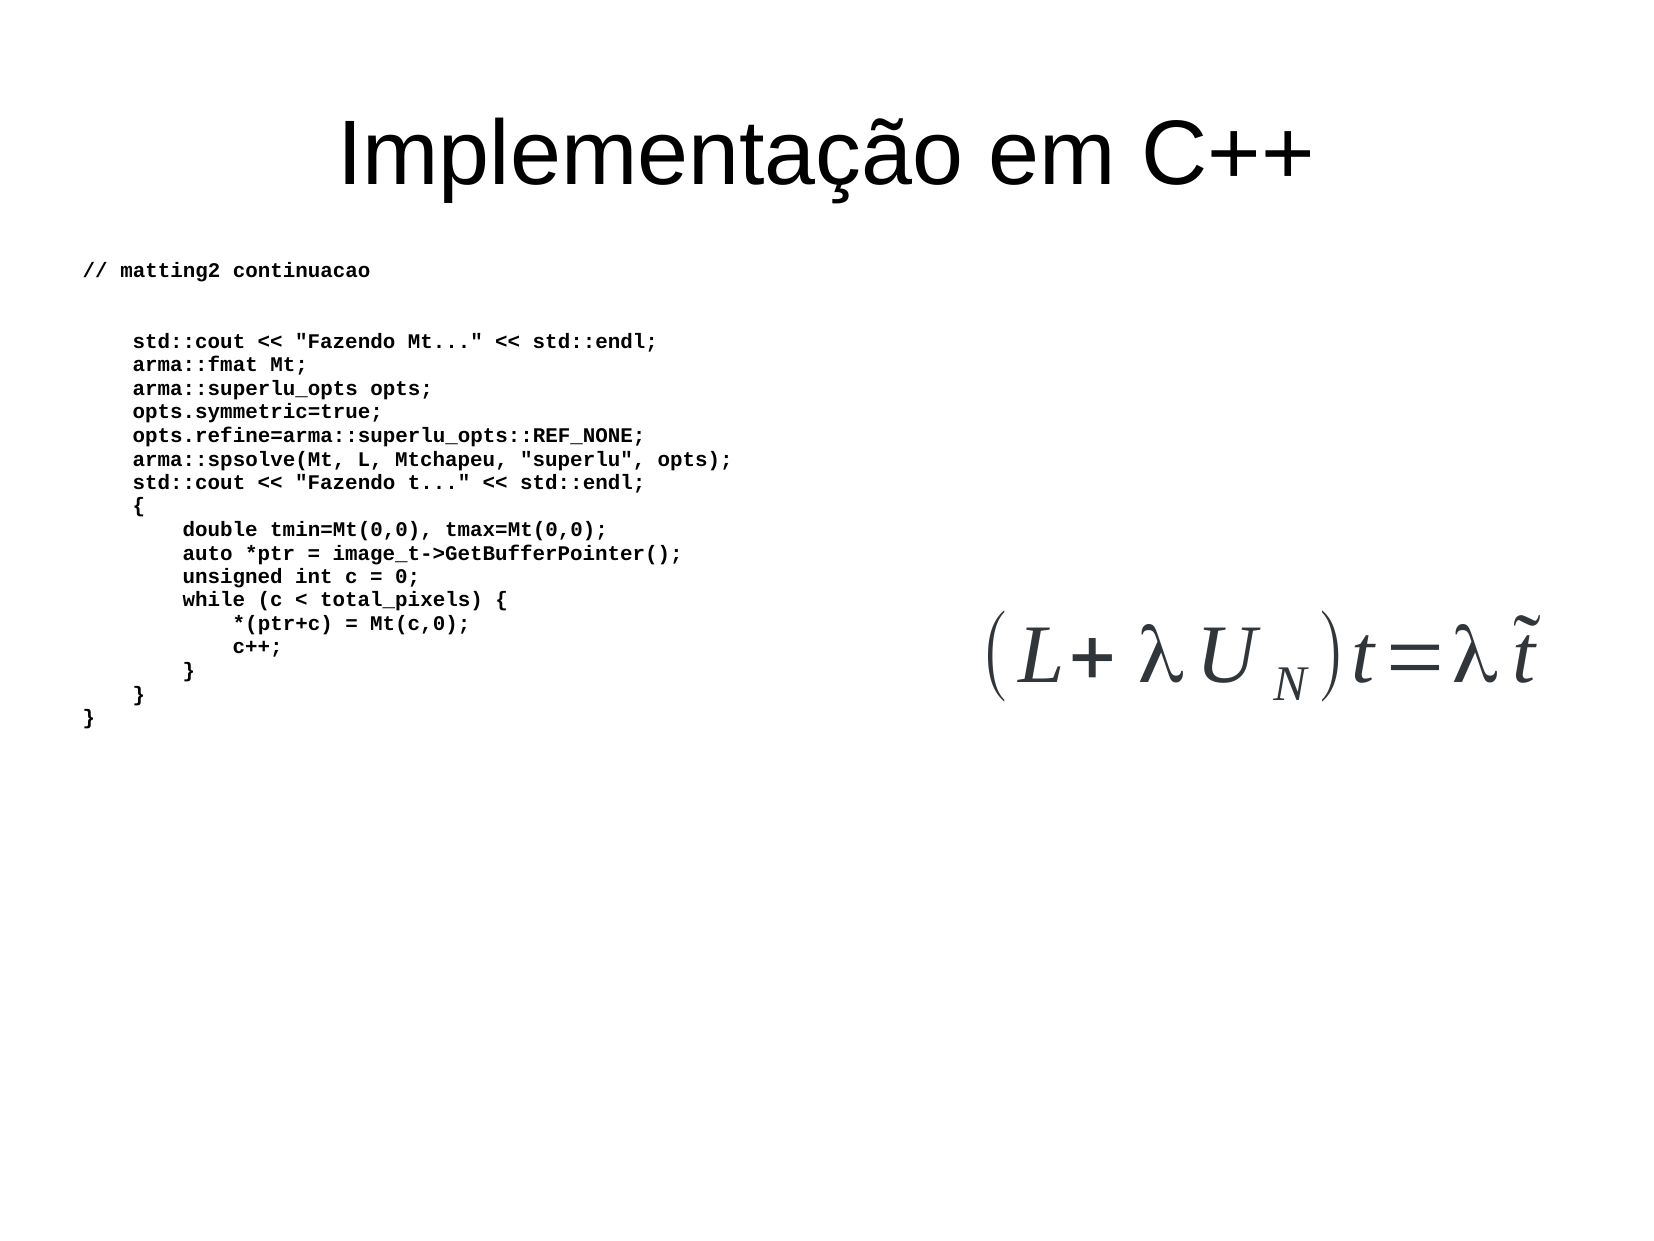

# Implementação em C++
// matting2 continuacao
 std::cout << "Fazendo Mt..." << std::endl;
 arma::fmat Mt;
 arma::superlu_opts opts;
 opts.symmetric=true;
 opts.refine=arma::superlu_opts::REF_NONE;
 arma::spsolve(Mt, L, Mtchapeu, "superlu", opts);
 std::cout << "Fazendo t..." << std::endl;
 {
 double tmin=Mt(0,0), tmax=Mt(0,0);
 auto *ptr = image_t->GetBufferPointer();
 unsigned int c = 0;
 while (c < total_pixels) {
 *(ptr+c) = Mt(c,0);
 c++;
 }
 }
}